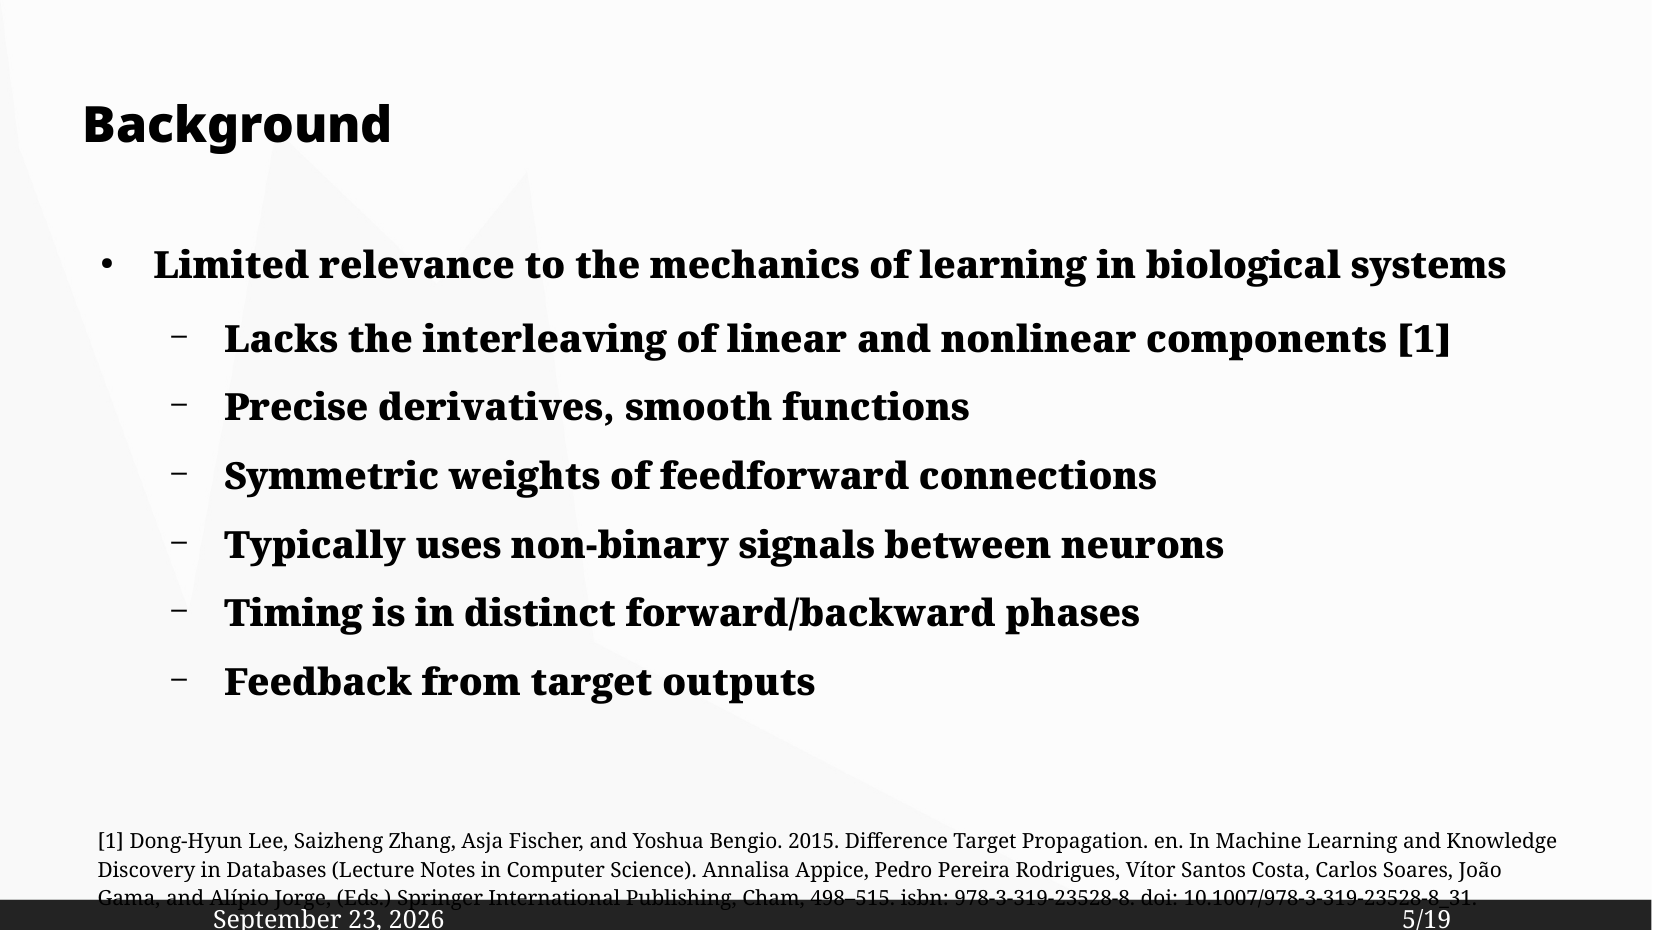

# Background
Limited relevance to the mechanics of learning in biological systems
Lacks the interleaving of linear and nonlinear components [1]
Precise derivatives, smooth functions
Symmetric weights of feedforward connections
Typically uses non-binary signals between neurons
Timing is in distinct forward/backward phases
Feedback from target outputs
[1] Dong-Hyun Lee, Saizheng Zhang, Asja Fischer, and Yoshua Bengio. 2015. Difference Target Propagation. en. In Machine Learning and Knowledge Discovery in Databases (Lecture Notes in Computer Science). Annalisa Appice, Pedro Pereira Rodrigues, Vítor Santos Costa, Carlos Soares, João Gama, and Alípio Jorge, (Eds.) Springer International Publishing, Cham, 498–515. isbn: 978-3-319-23528-8. doi: 10.1007/978-3-319-23528-8_31.